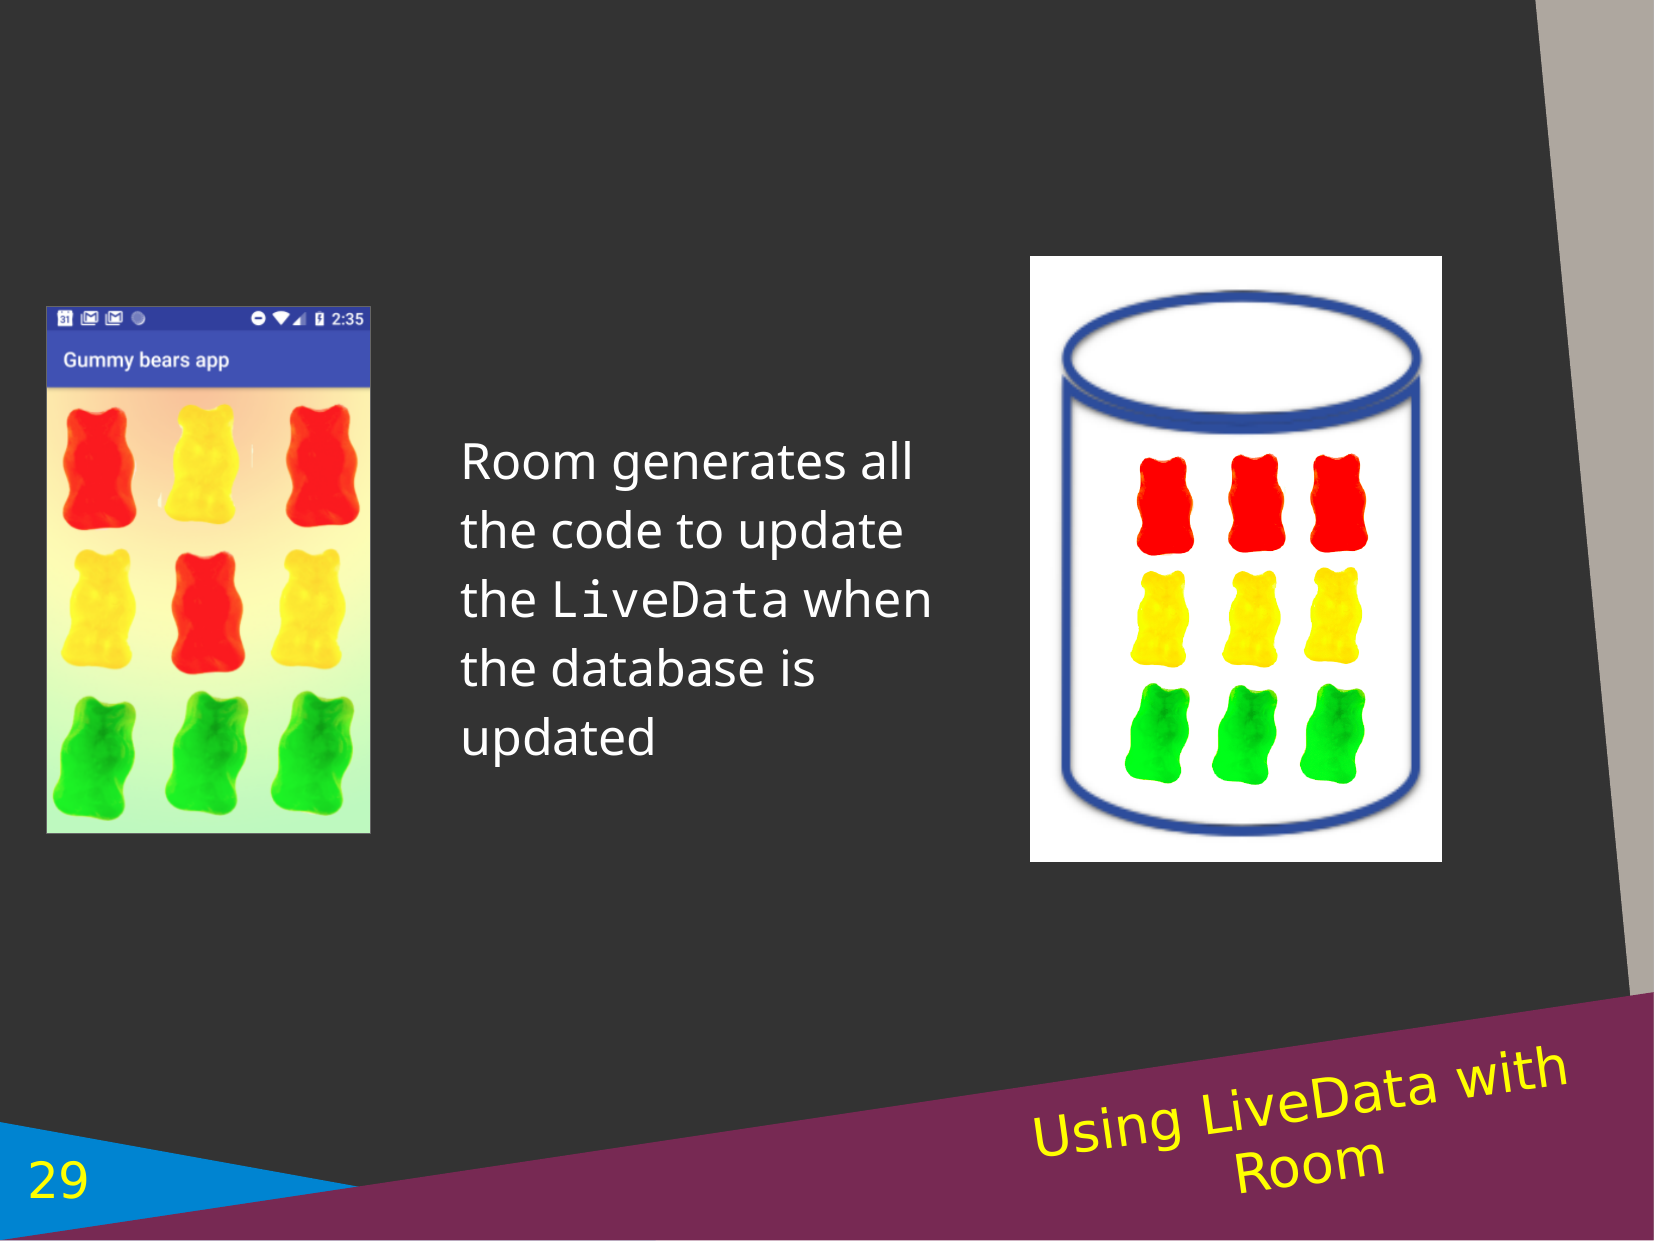

Room generates all the code to update the LiveData when the database is updated
# Using LiveData with Room
29